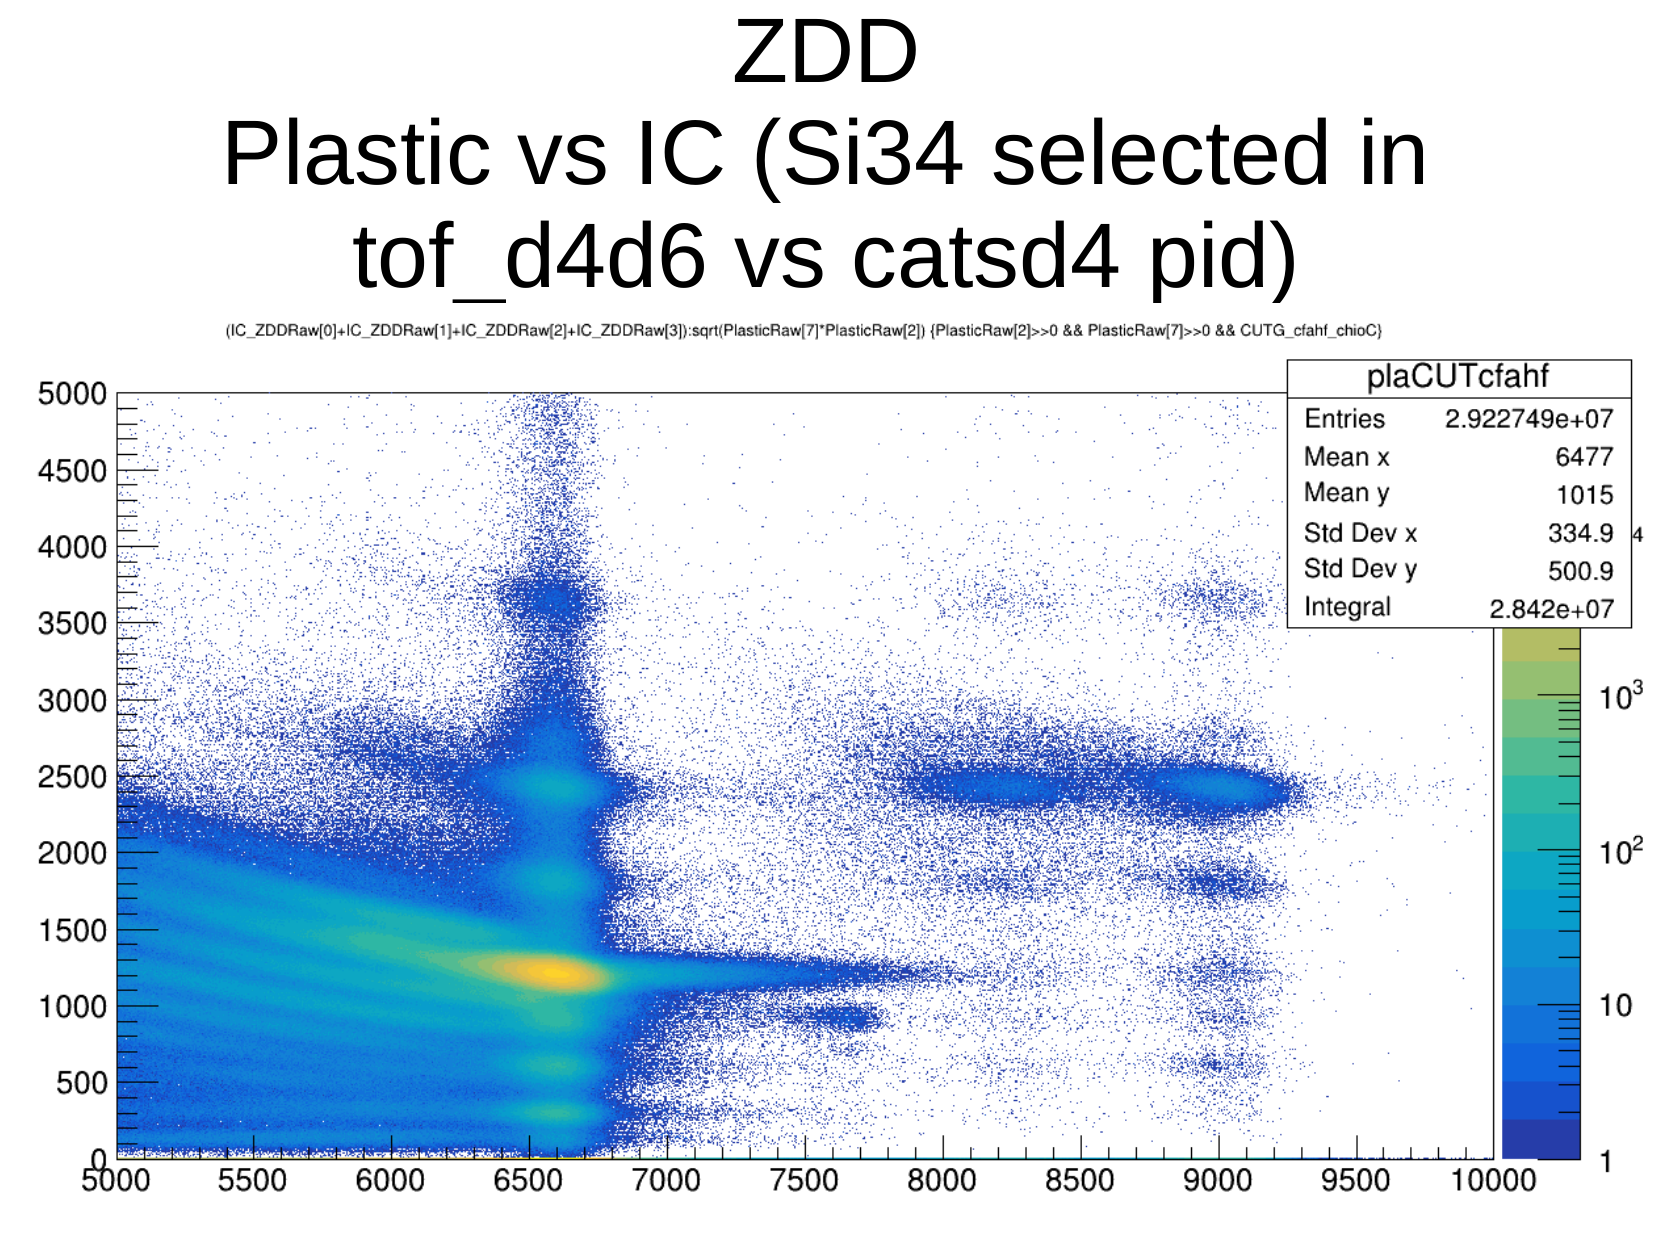

# ZDD Plastic vs IC (Si34 selected in tof_d4d6 vs catsd4 pid)